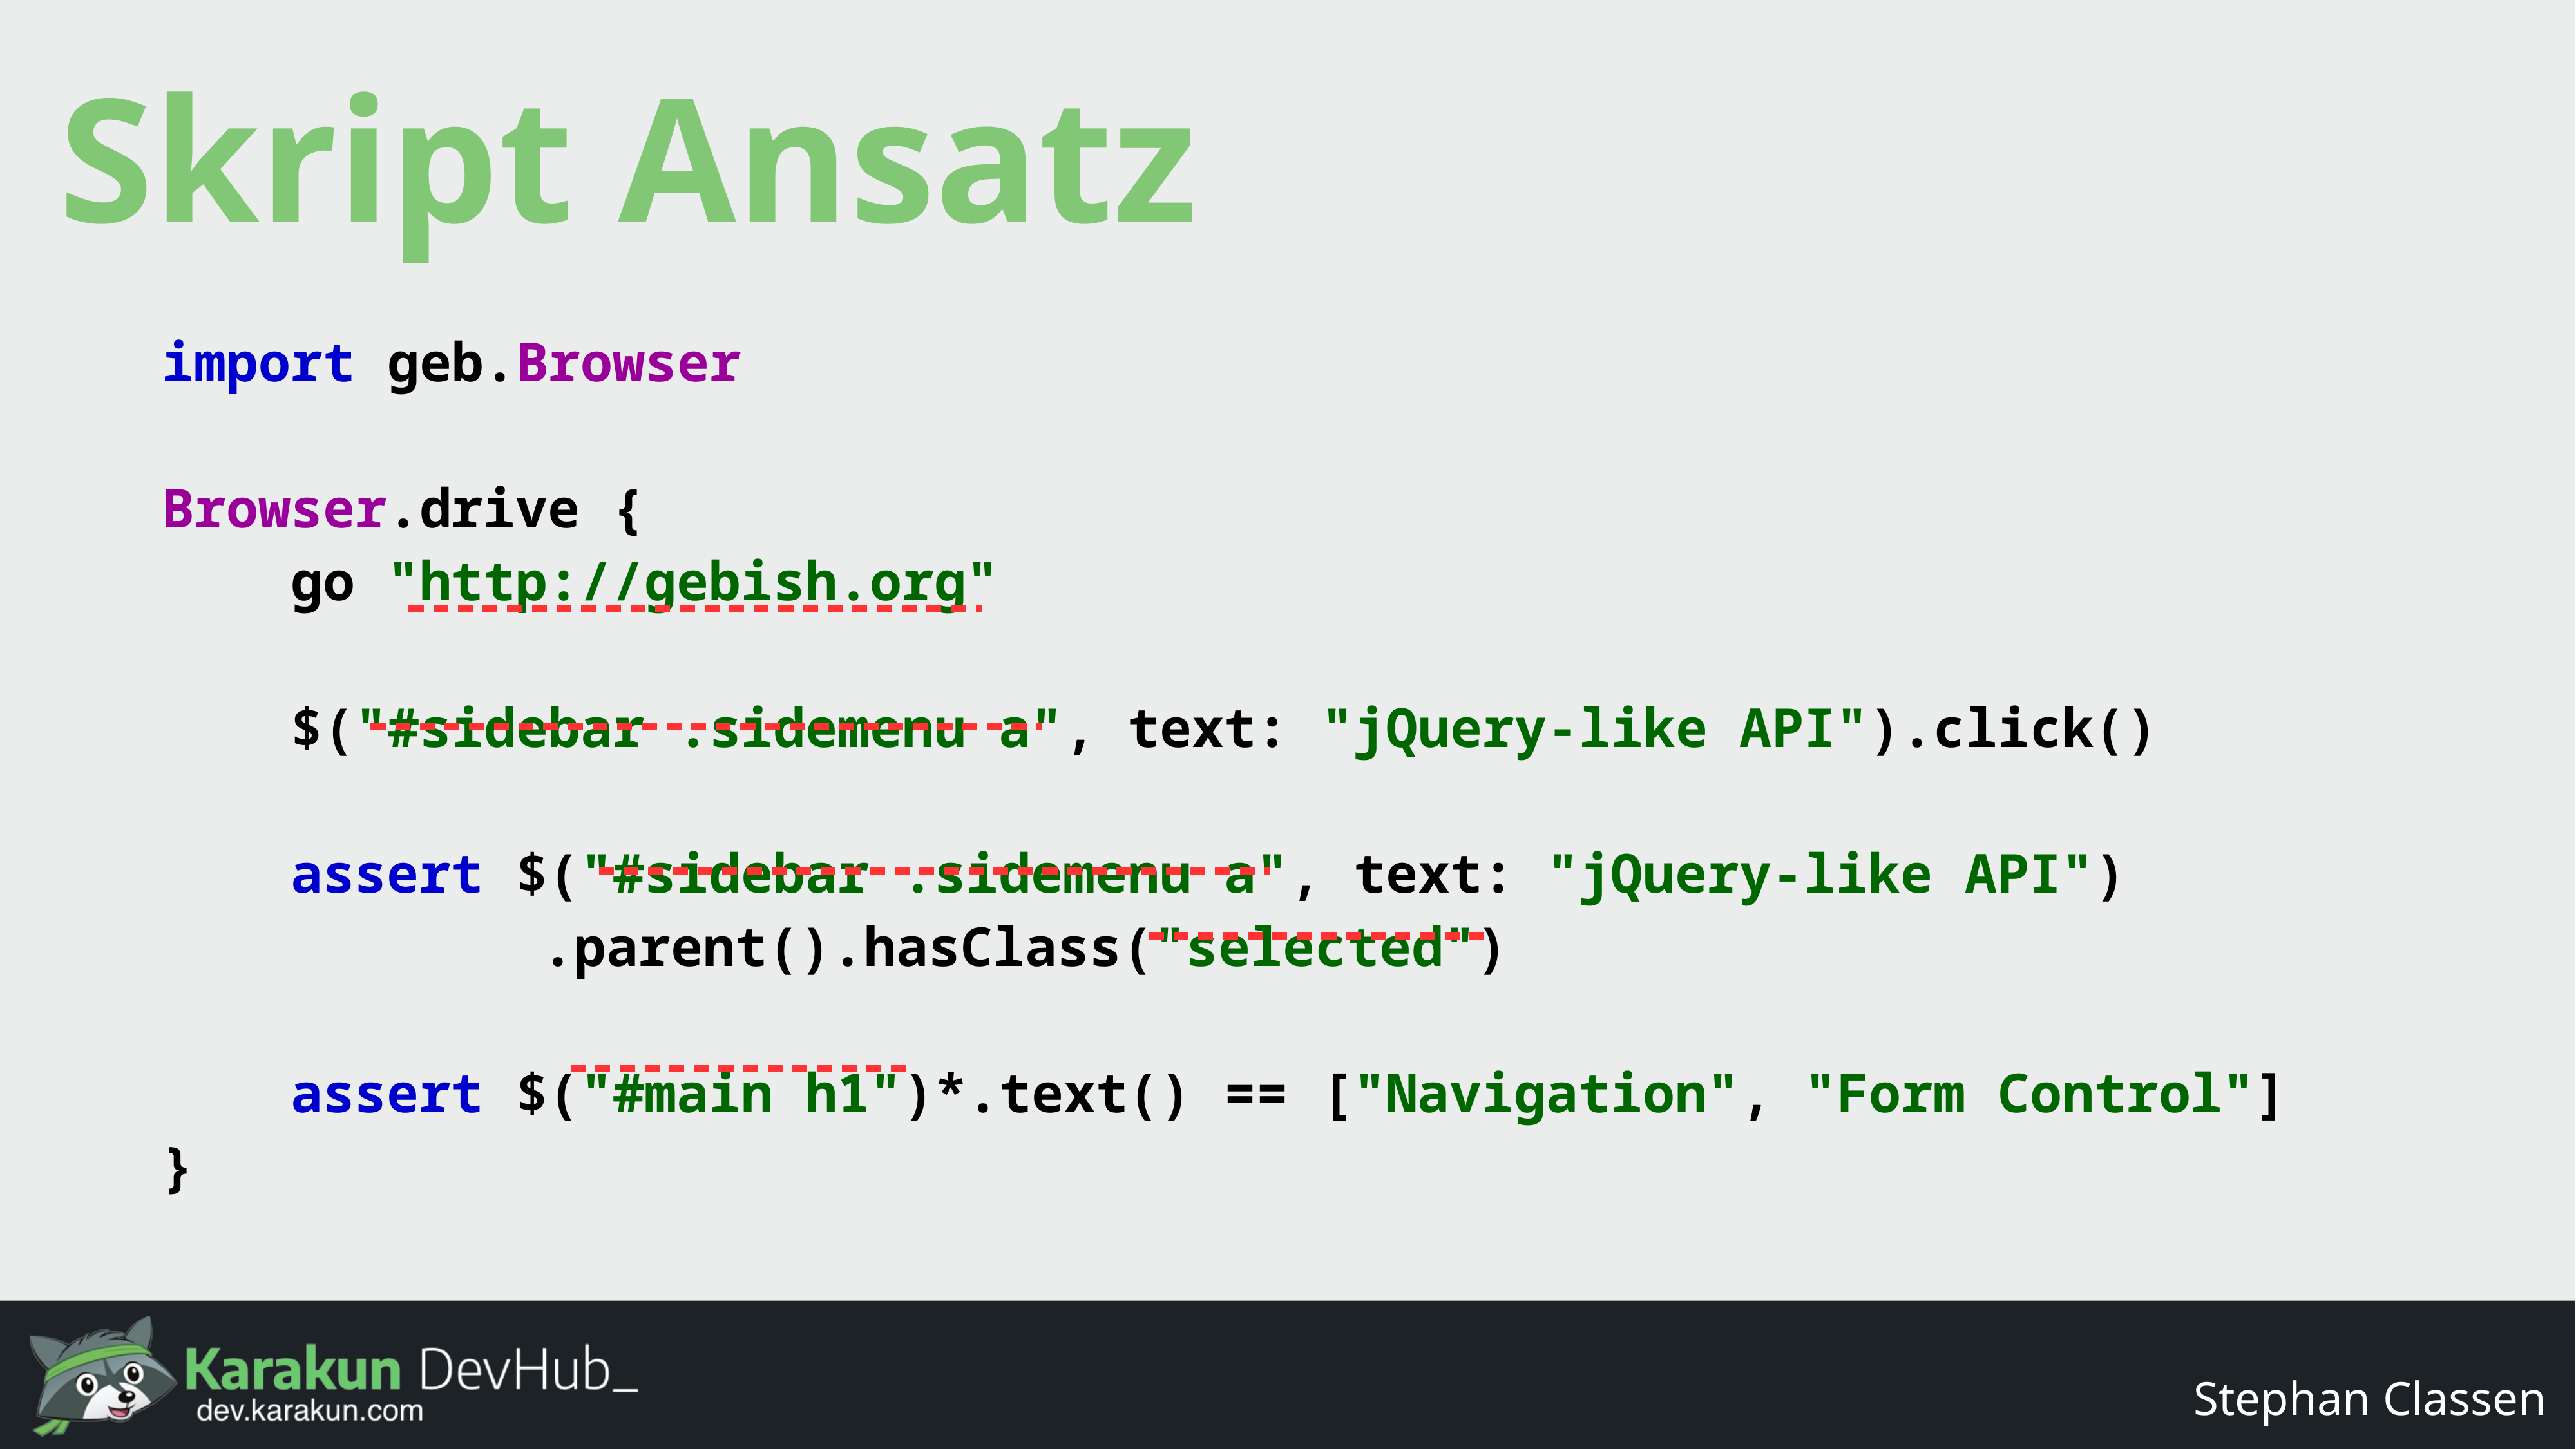

Skript Ansatz
import geb.Browser
Browser.drive {
 go "http://gebish.org"
 $("#sidebar .sidemenu a", text: "jQuery-like API").click()
 assert $("#sidebar .sidemenu a", text: "jQuery-like API")
								.parent().hasClass("selected")
 assert $("#main h1")*.text() == ["Navigation", "Form Control"]
}
Stephan Classen
ddddd